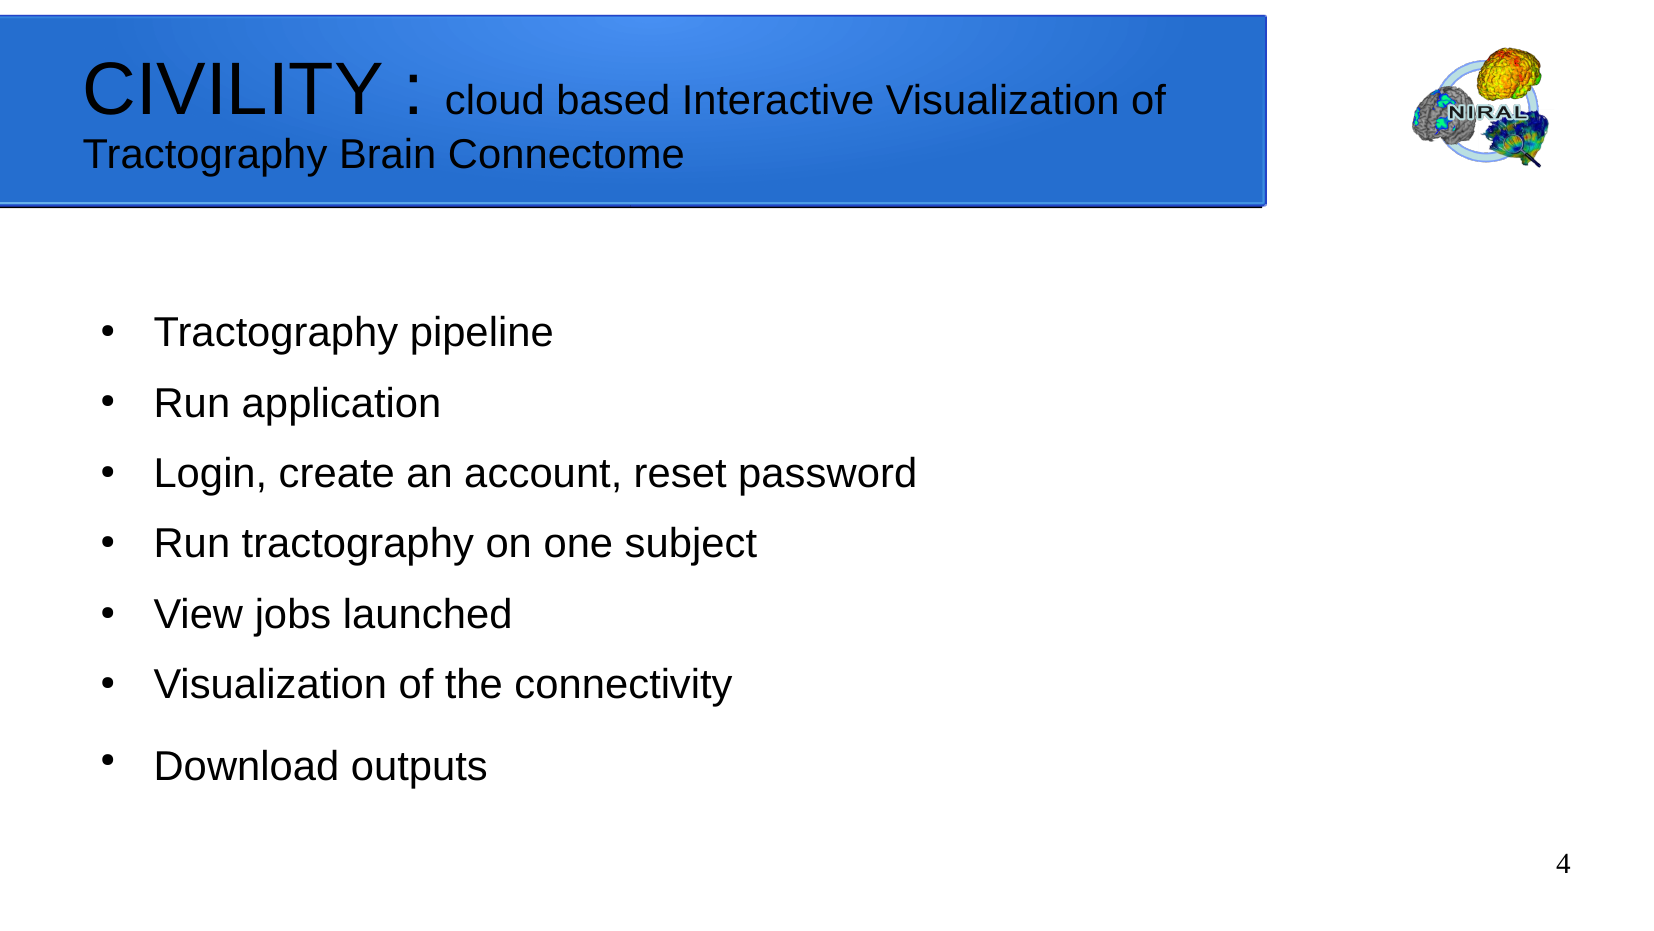

CIVILITY : cloud based Interactive Visualization of Tractography Brain Connectome
# Tractography pipeline
Run application
Login, create an account, reset password
Run tractography on one subject
View jobs launched
Visualization of the connectivity
Download outputs
4